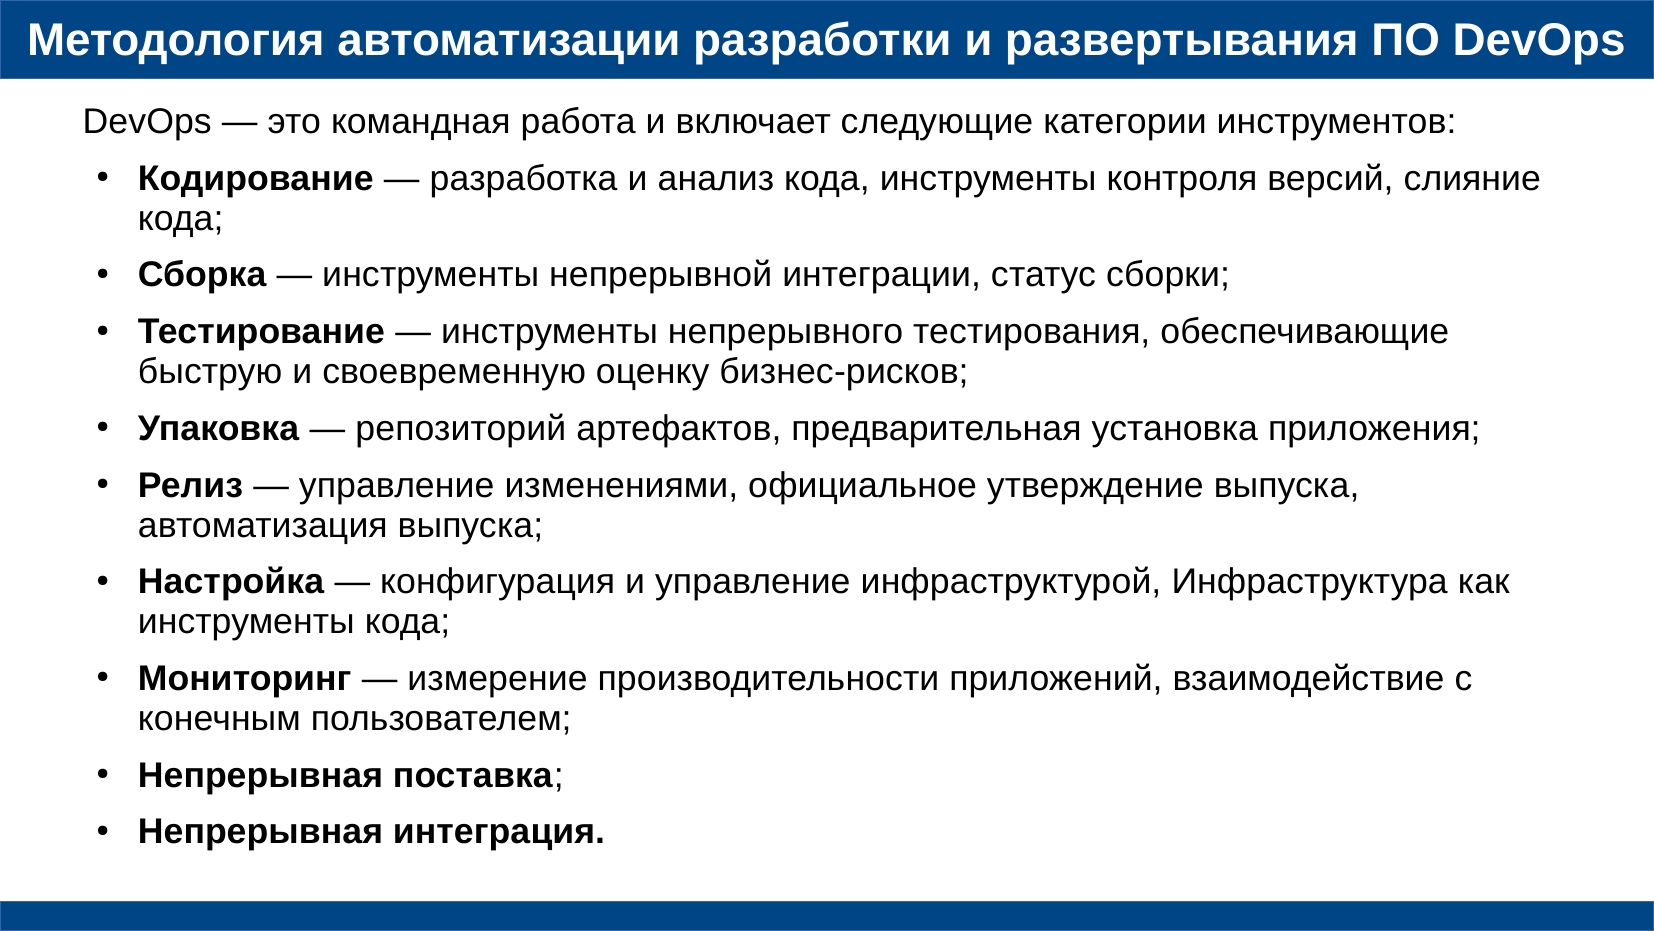

# Методология автоматизации разработки и развертывания ПО DevOps
DevOps — это командная работа и включает следующие категории инструментов:
Кодирование — разработка и анализ кода, инструменты контроля версий, слияние кода;
Сборка — инструменты непрерывной интеграции, статус сборки;
Тестирование — инструменты непрерывного тестирования, обеспечивающие быструю и своевременную оценку бизнес-рисков;
Упаковка — репозиторий артефактов, предварительная установка приложения;
Релиз — управление изменениями, официальное утверждение выпуска, автоматизация выпуска;
Настройка — конфигурация и управление инфраструктурой, Инфраструктура как инструменты кода;
Мониторинг — измерение производительности приложений, взаимодействие с конечным пользователем;
Непрерывная поставка;
Непрерывная интеграция.